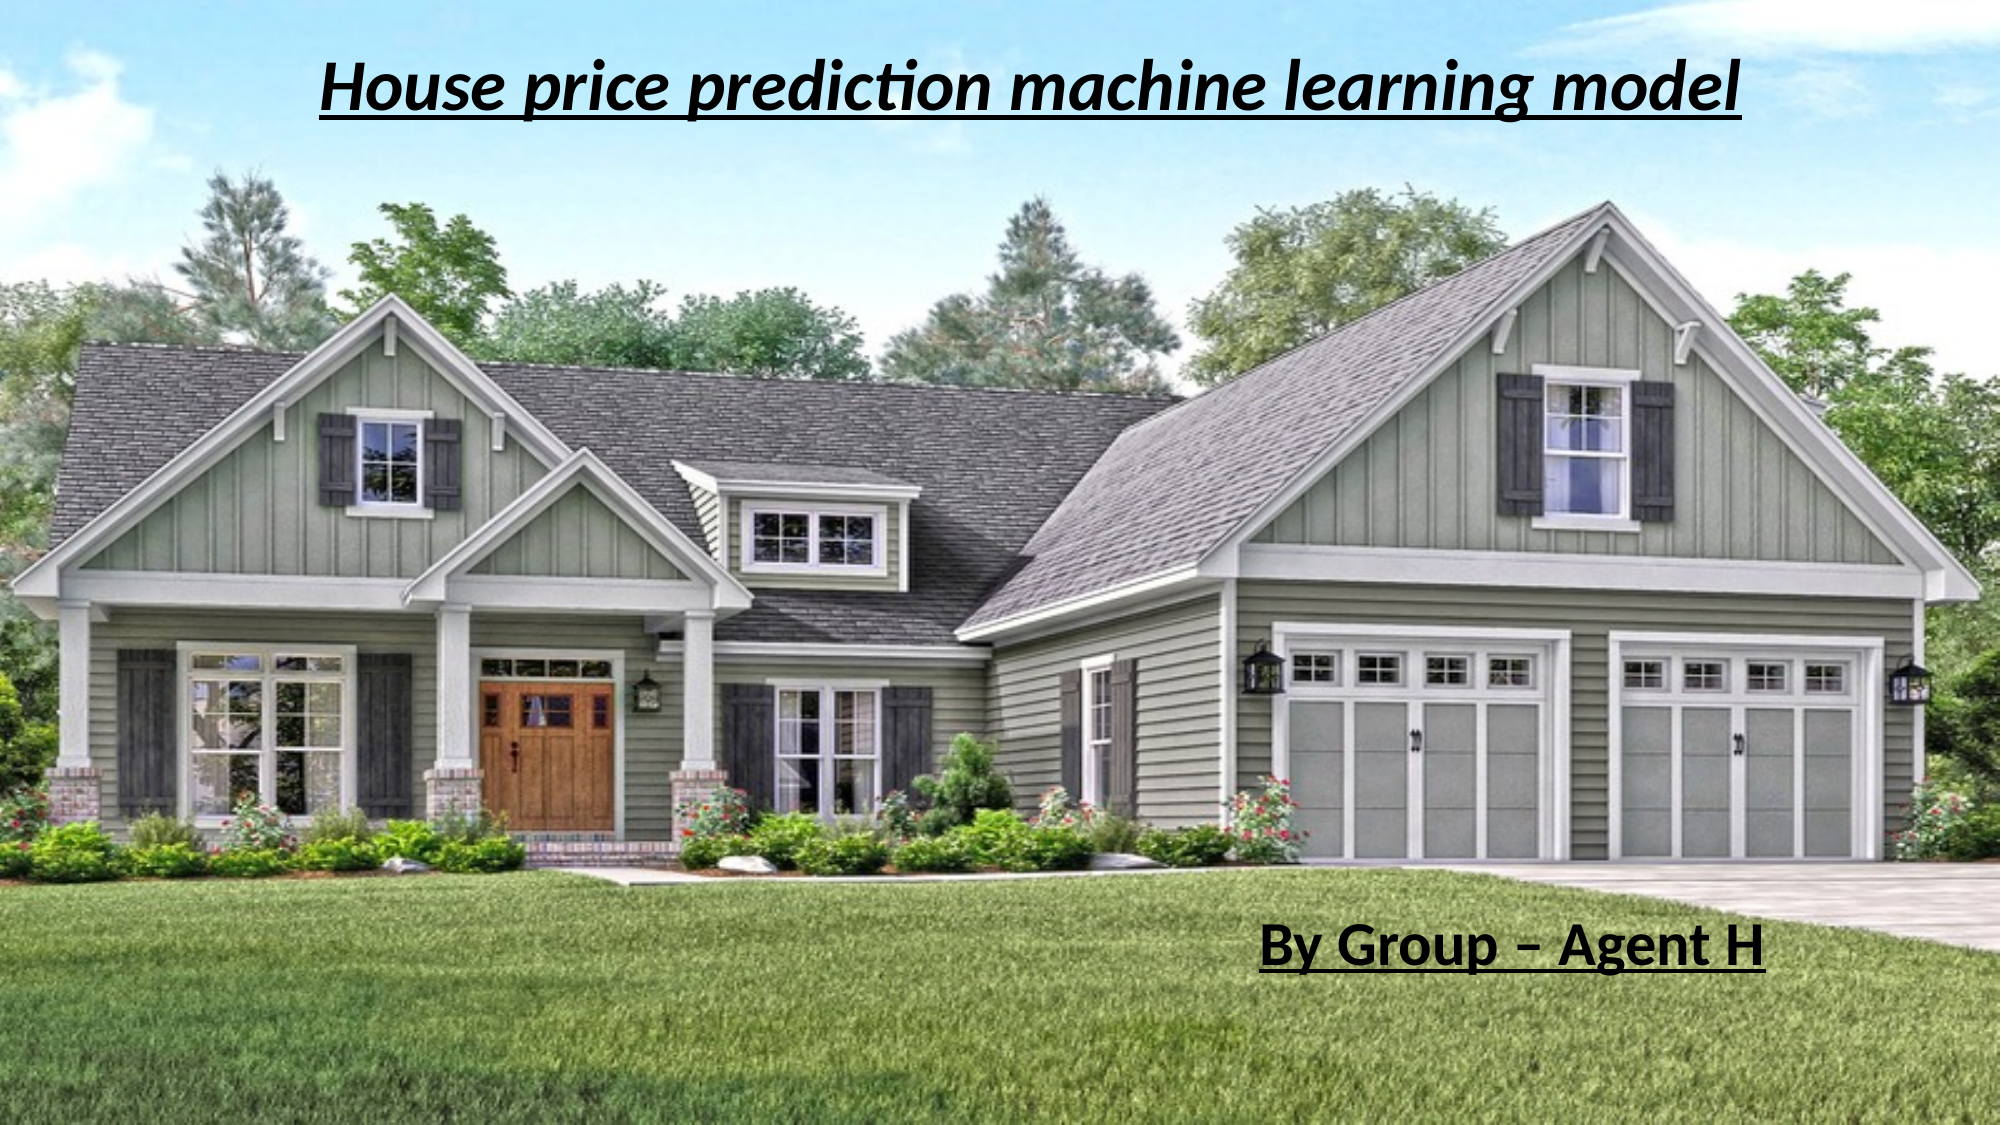

House price prediction machine learning model
By Group – Agent H